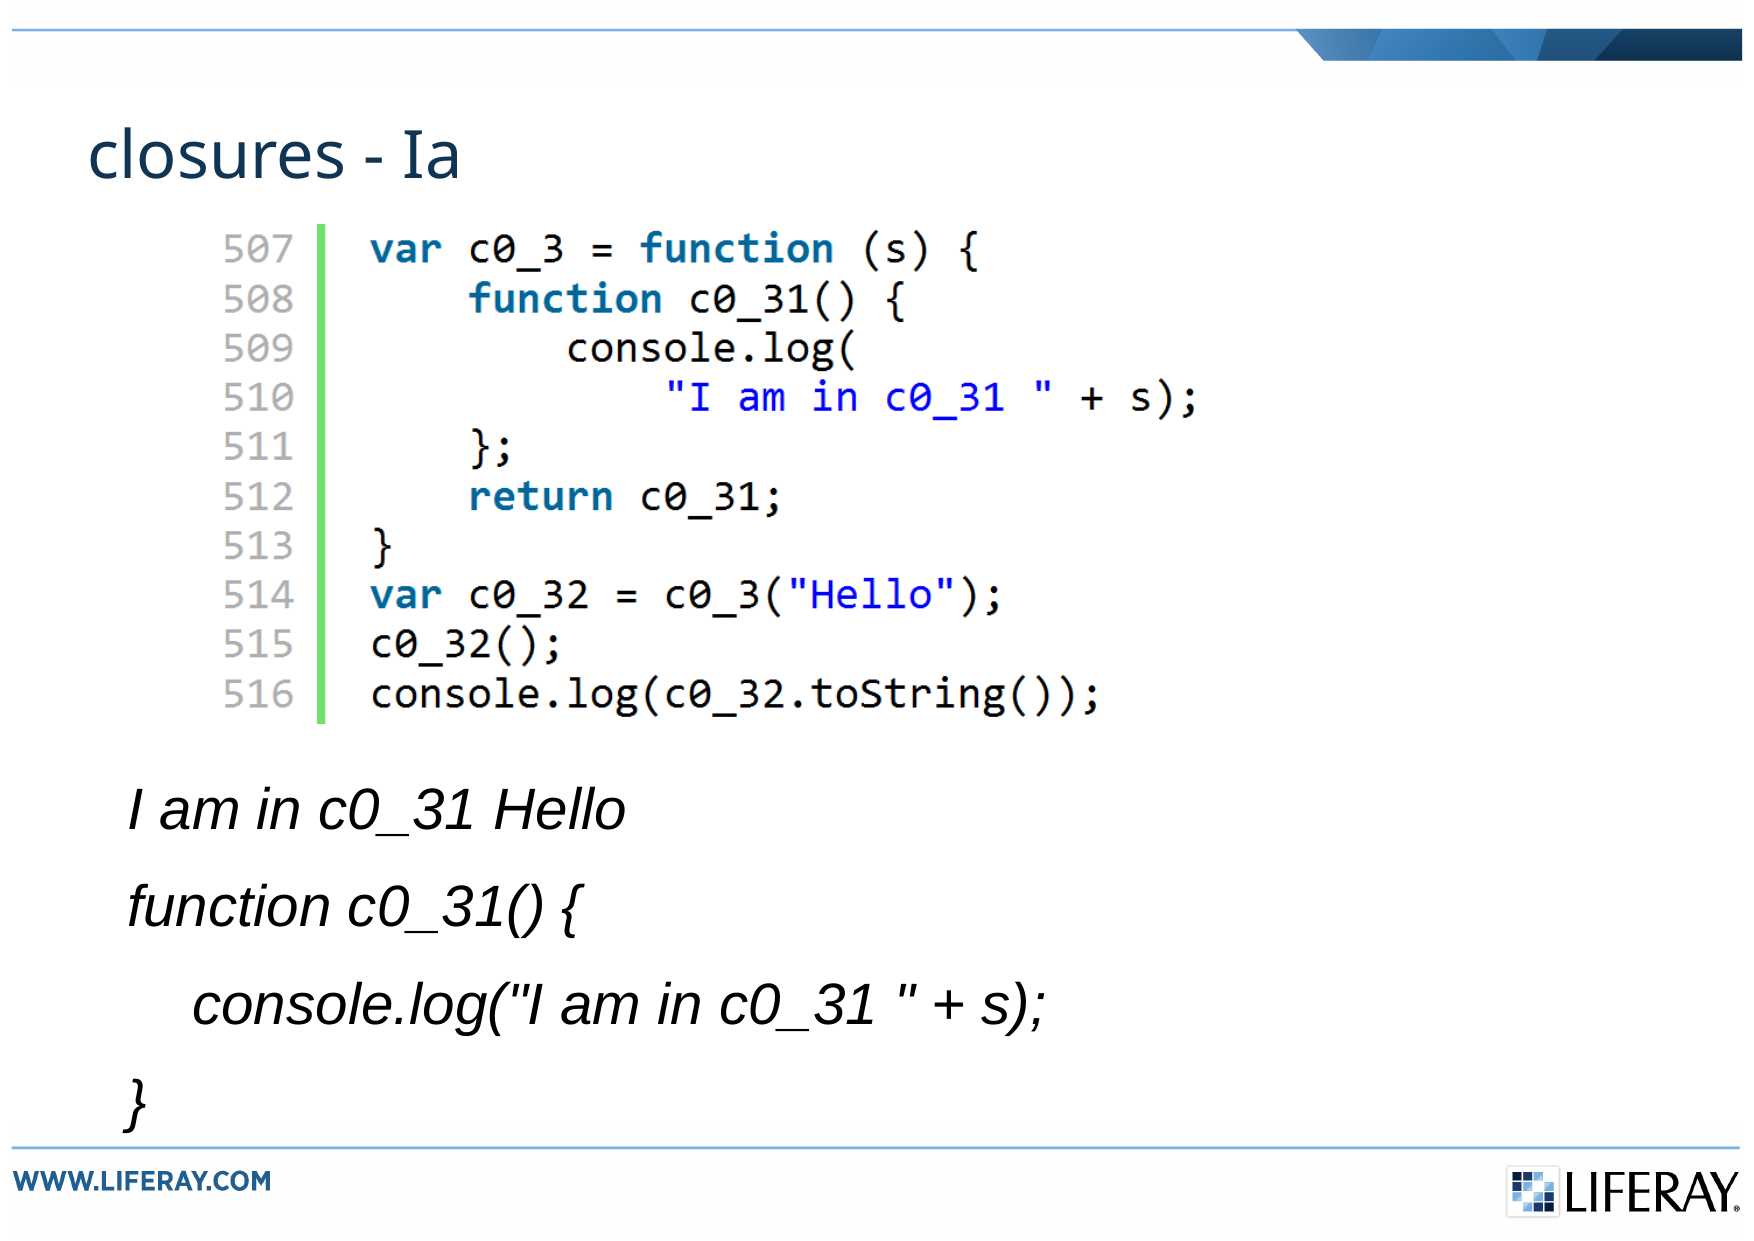

# closures - Ia
I am in c0_31 Hello
function c0_31() {
 console.log("I am in c0_31 " + s);
}